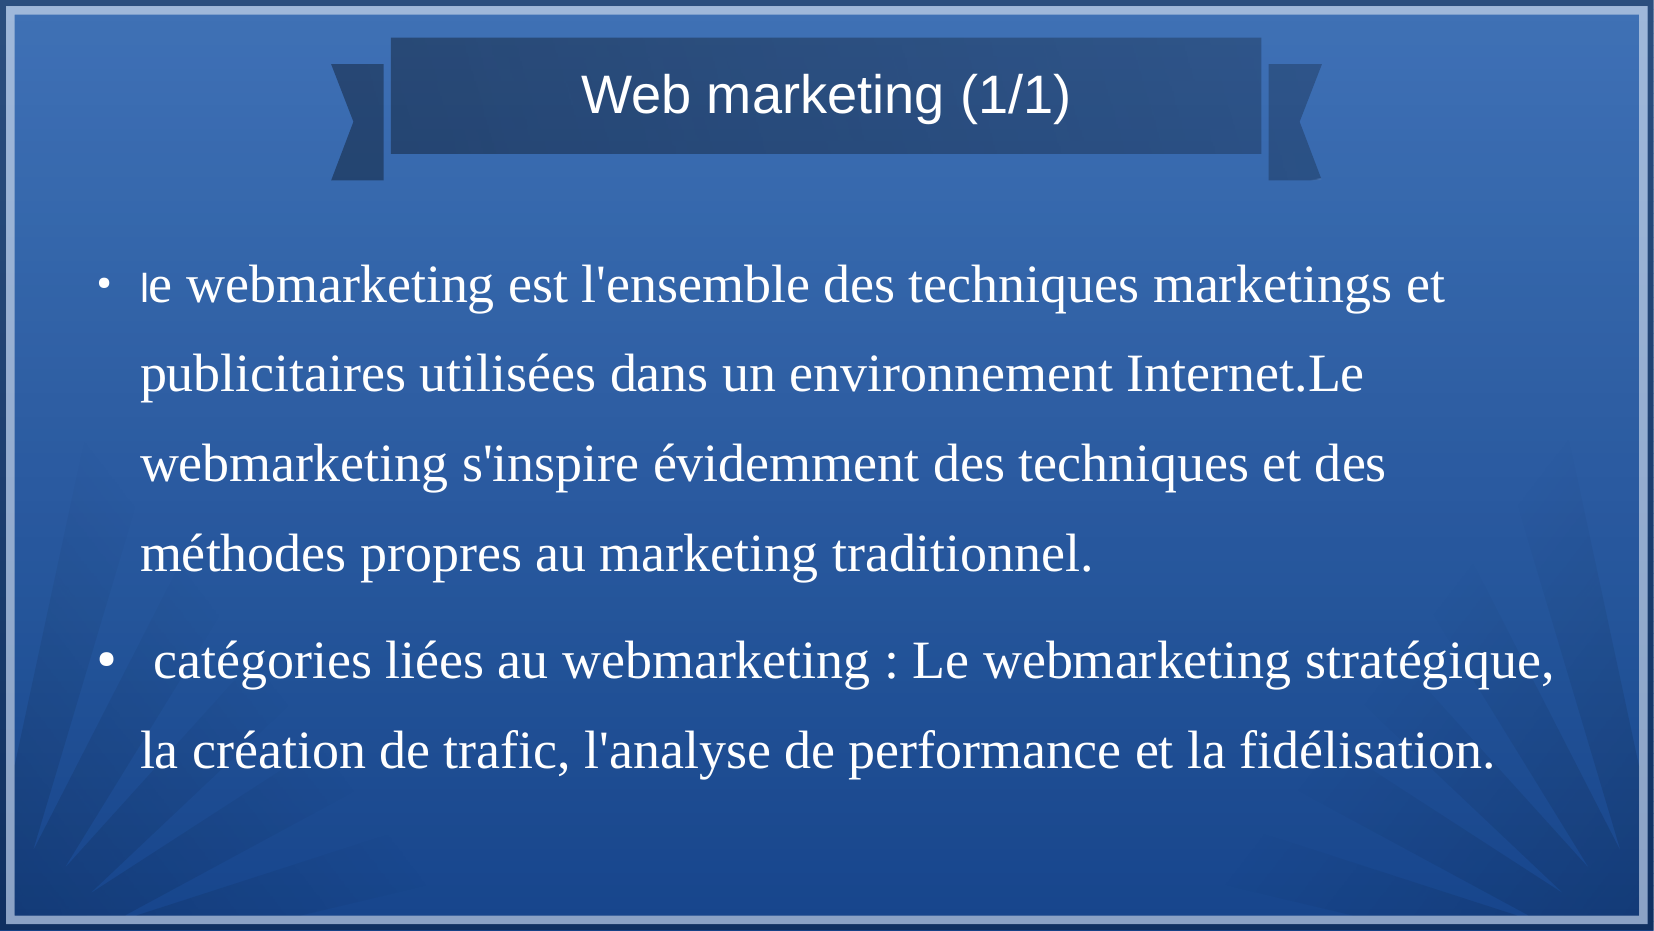

# Web marketing (1/1)
le webmarketing est l'ensemble des techniques marketings et publicitaires utilisées dans un environnement Internet.Le webmarketing s'inspire évidemment des techniques et des méthodes propres au marketing traditionnel.
 catégories liées au webmarketing : Le webmarketing stratégique, la création de trafic, l'analyse de performance et la fidélisation.